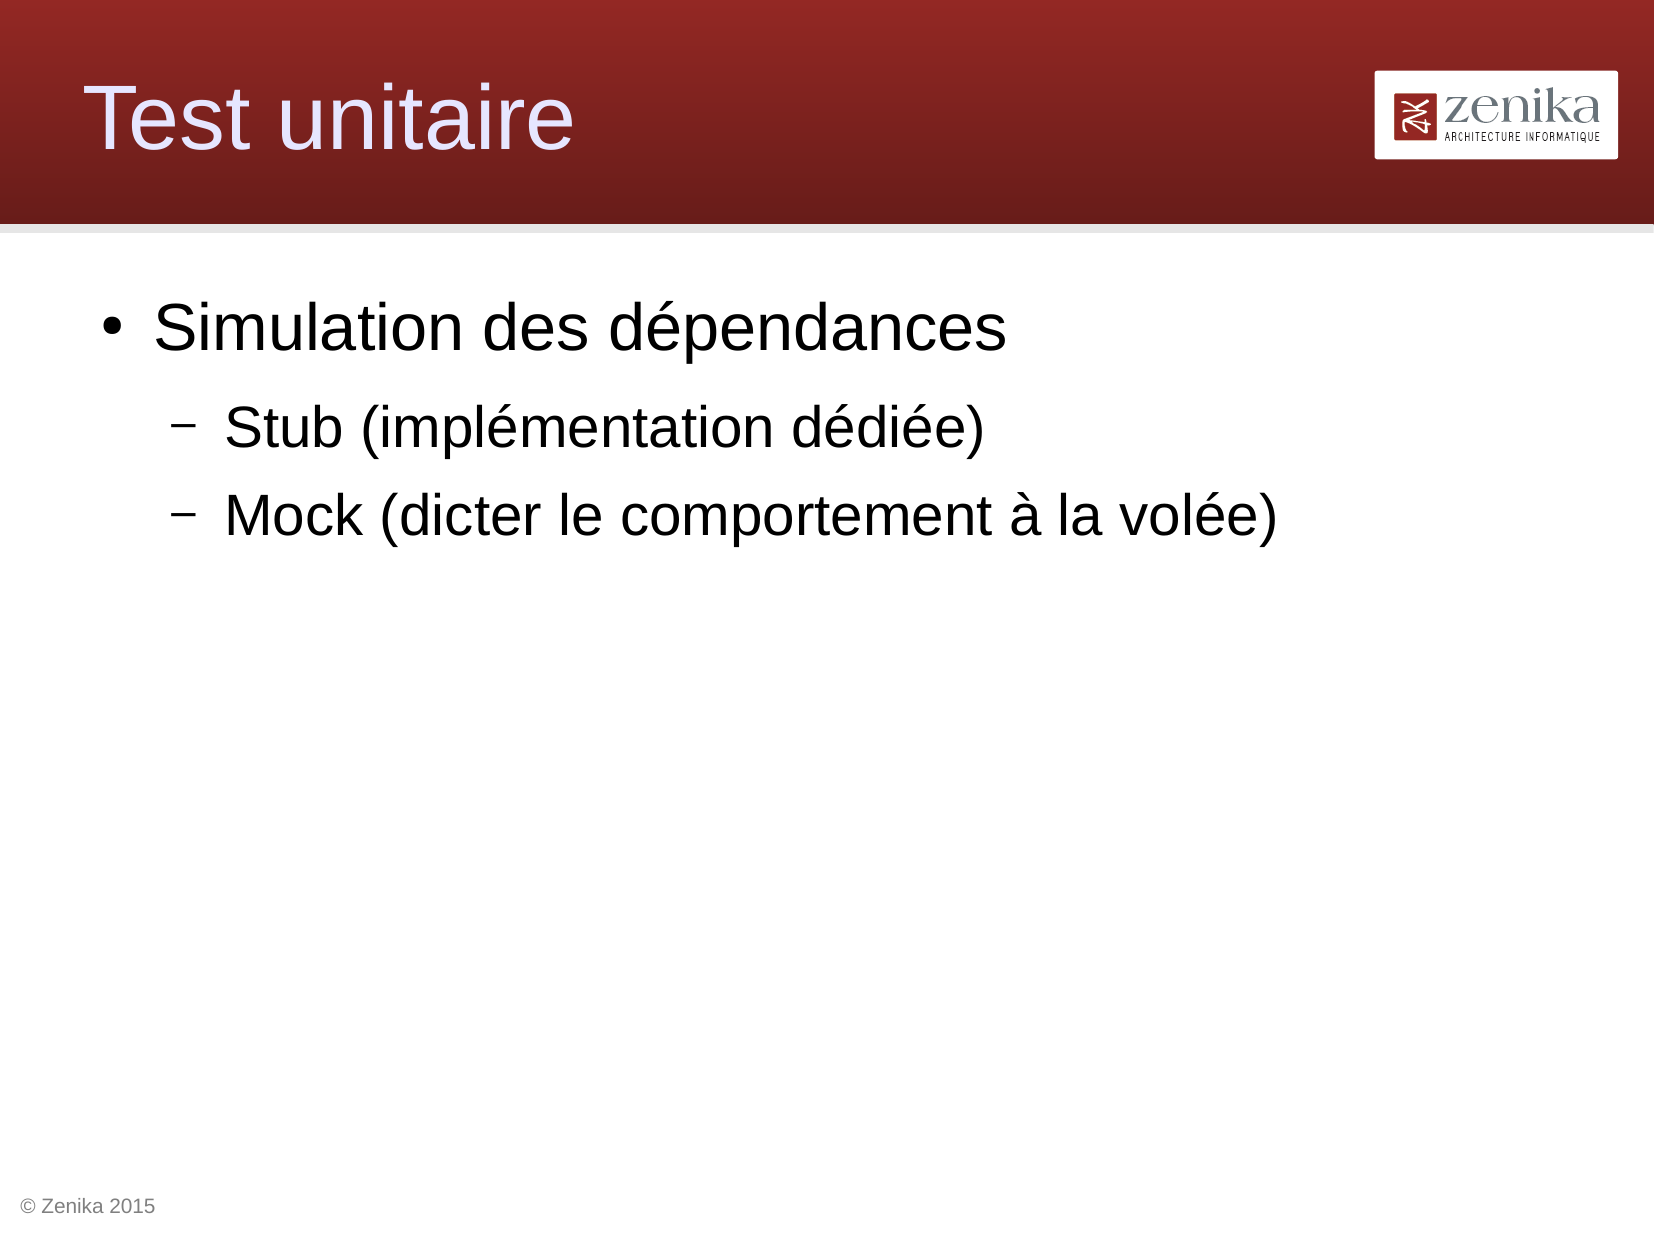

# Test unitaire
Simulation des dépendances
Stub (implémentation dédiée)
Mock (dicter le comportement à la volée)